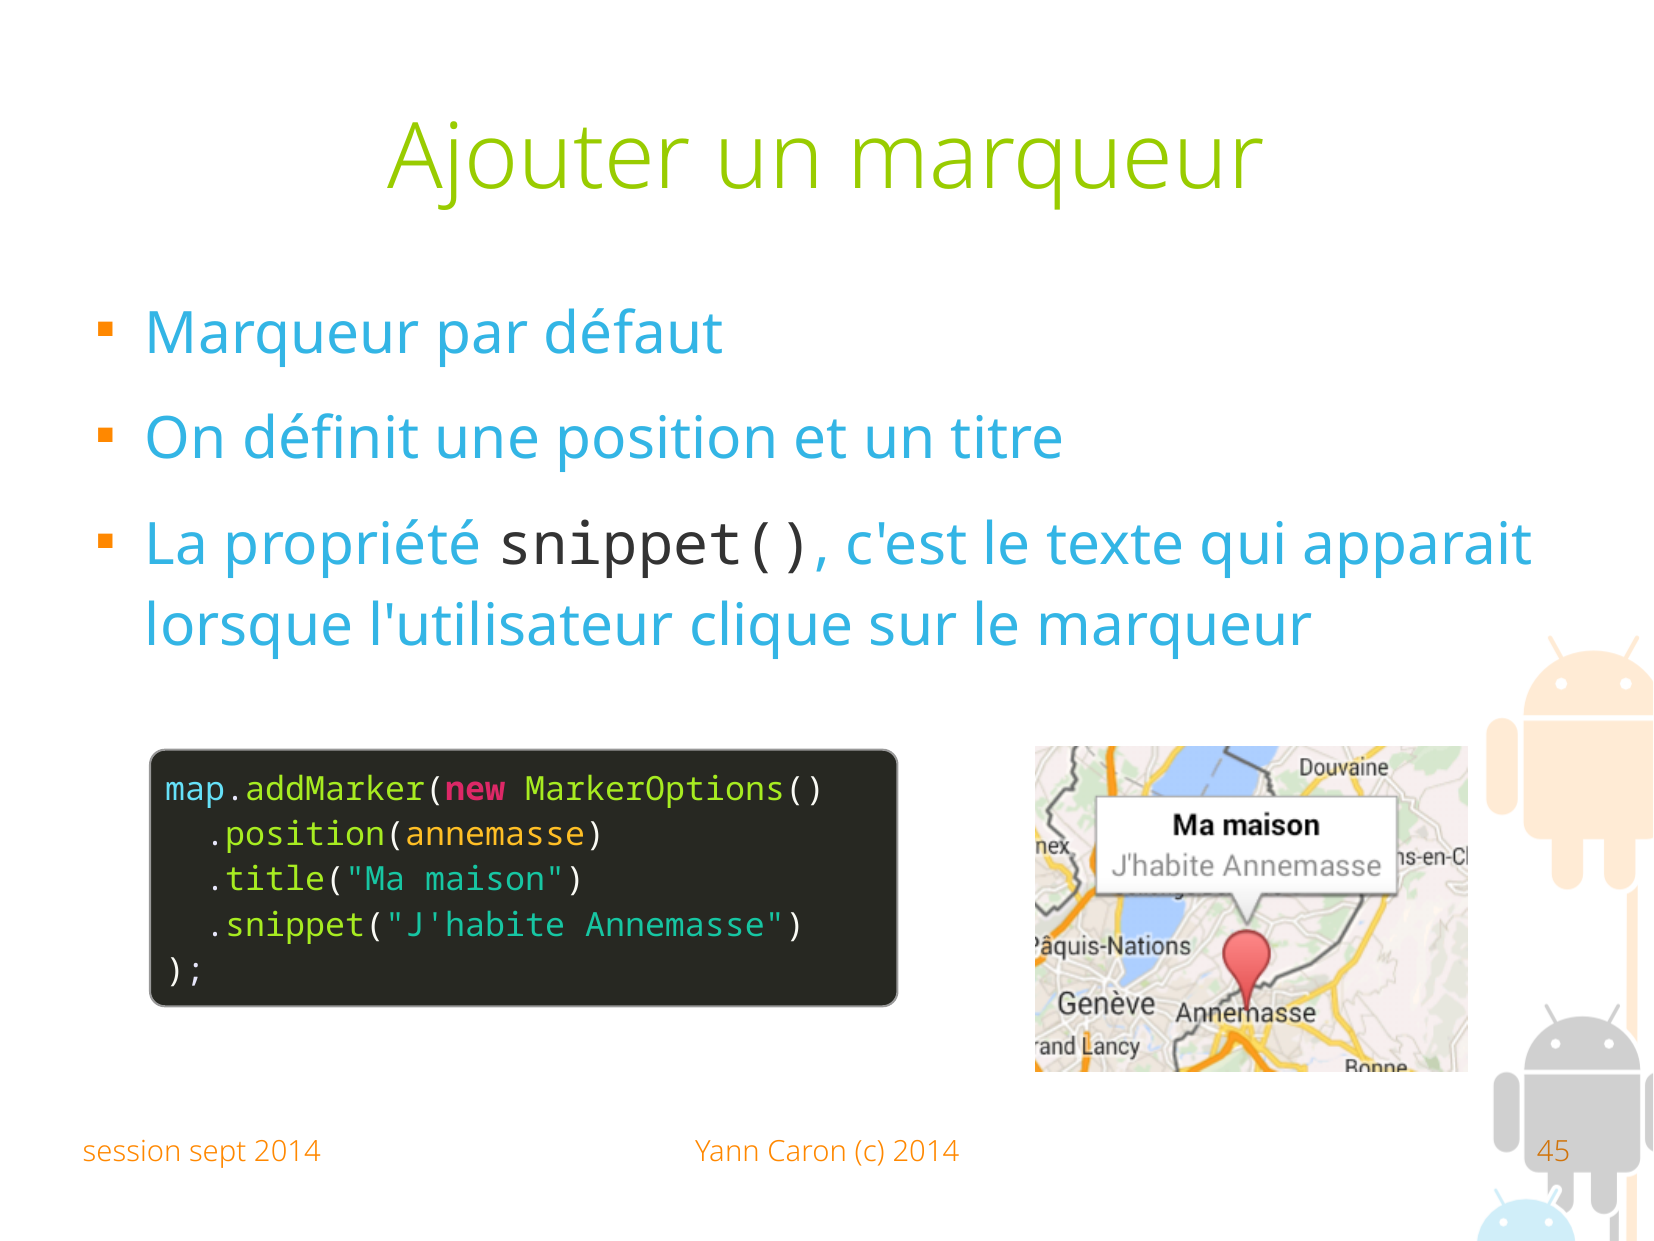

# Ajouter un marqueur
Marqueur par défaut
On définit une position et un titre
La propriété snippet(), c'est le texte qui apparait lorsque l'utilisateur clique sur le marqueur
map.addMarker(new MarkerOptions()
 .position(annemasse)
 .title("Ma maison")
 .snippet("J'habite Annemasse")
);
session sept 2014
Yann Caron (c) 2014
45